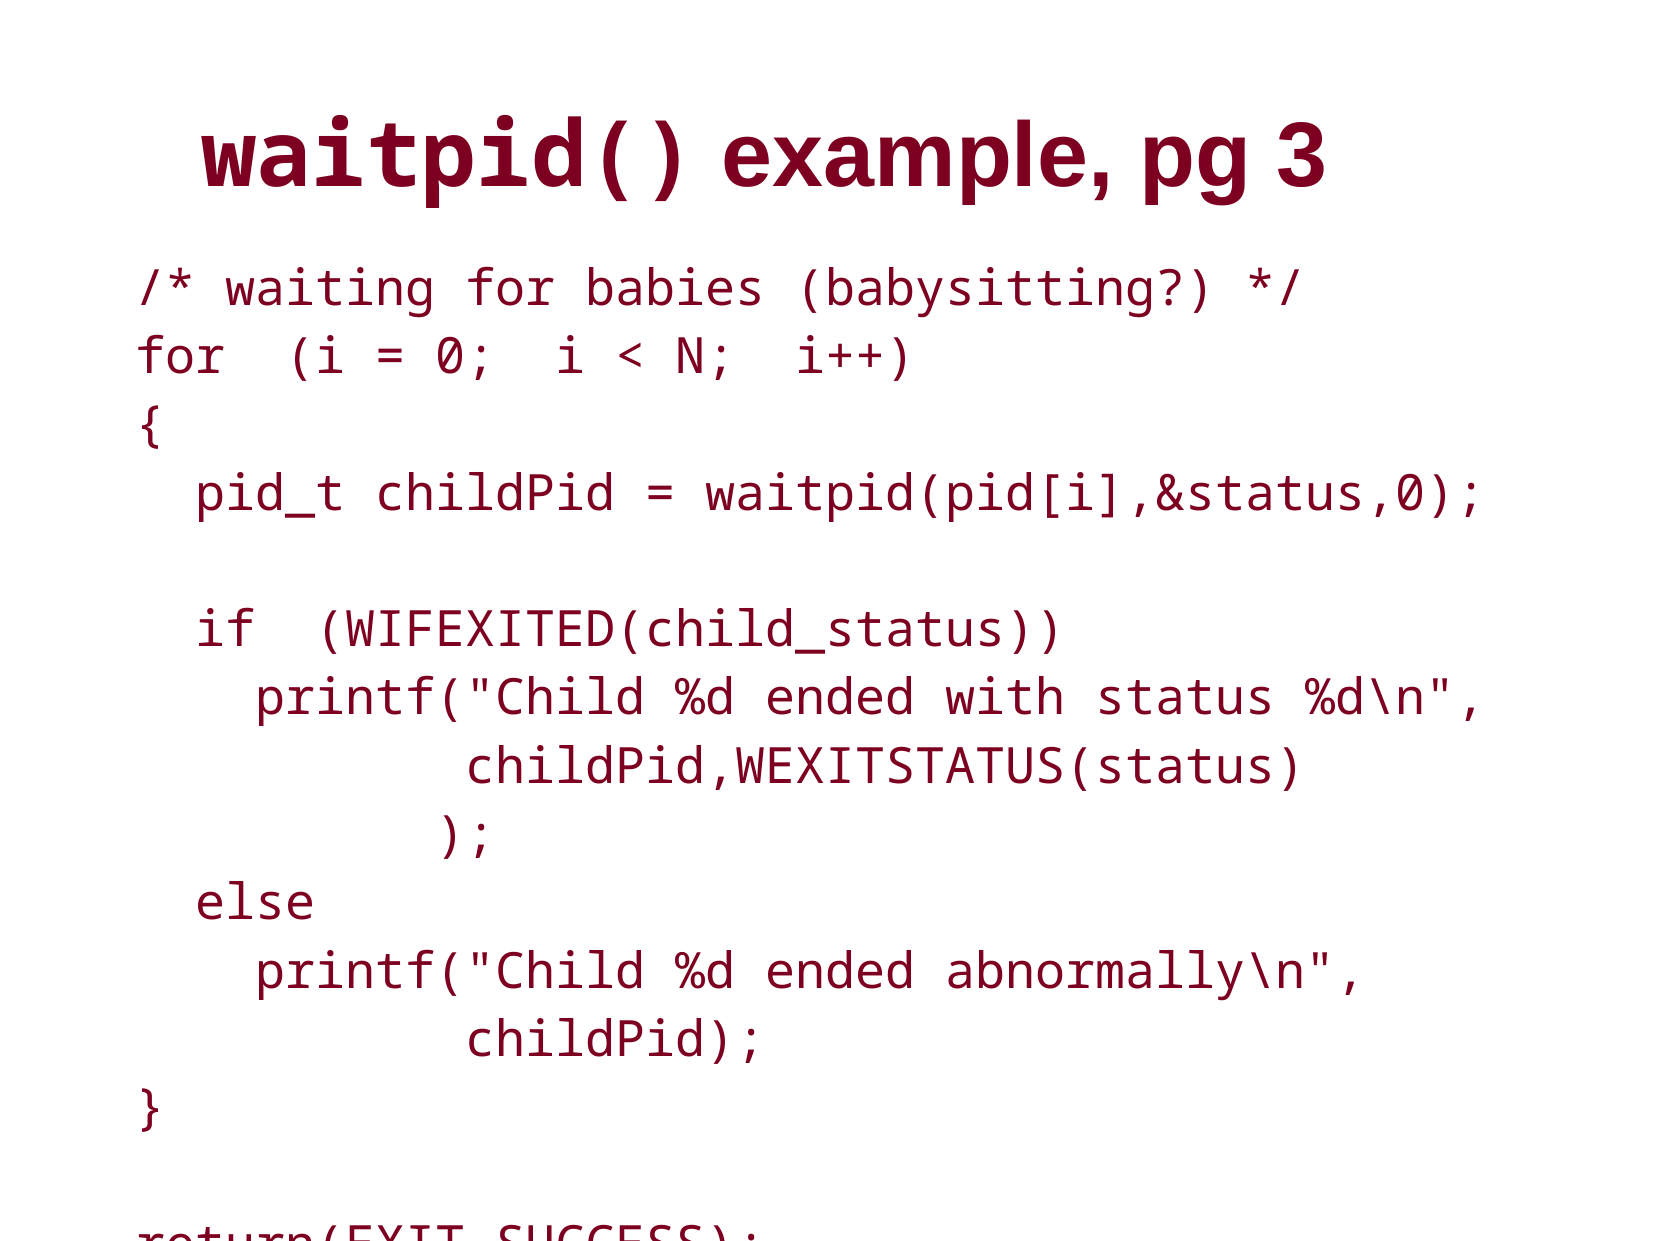

# waitpid() example, pg 3
 /* waiting for babies (babysitting?) */
 for (i = 0; i < N; i++)
 {
 pid_t childPid = waitpid(pid[i],&status,0);
 if (WIFEXITED(child_status))
 printf("Child %d ended with status %d\n",
 childPid,WEXITSTATUS(status)
 );
 else
 printf("Child %d ended abnormally\n",
 childPid);
 }
 return(EXIT_SUCCESS);
}